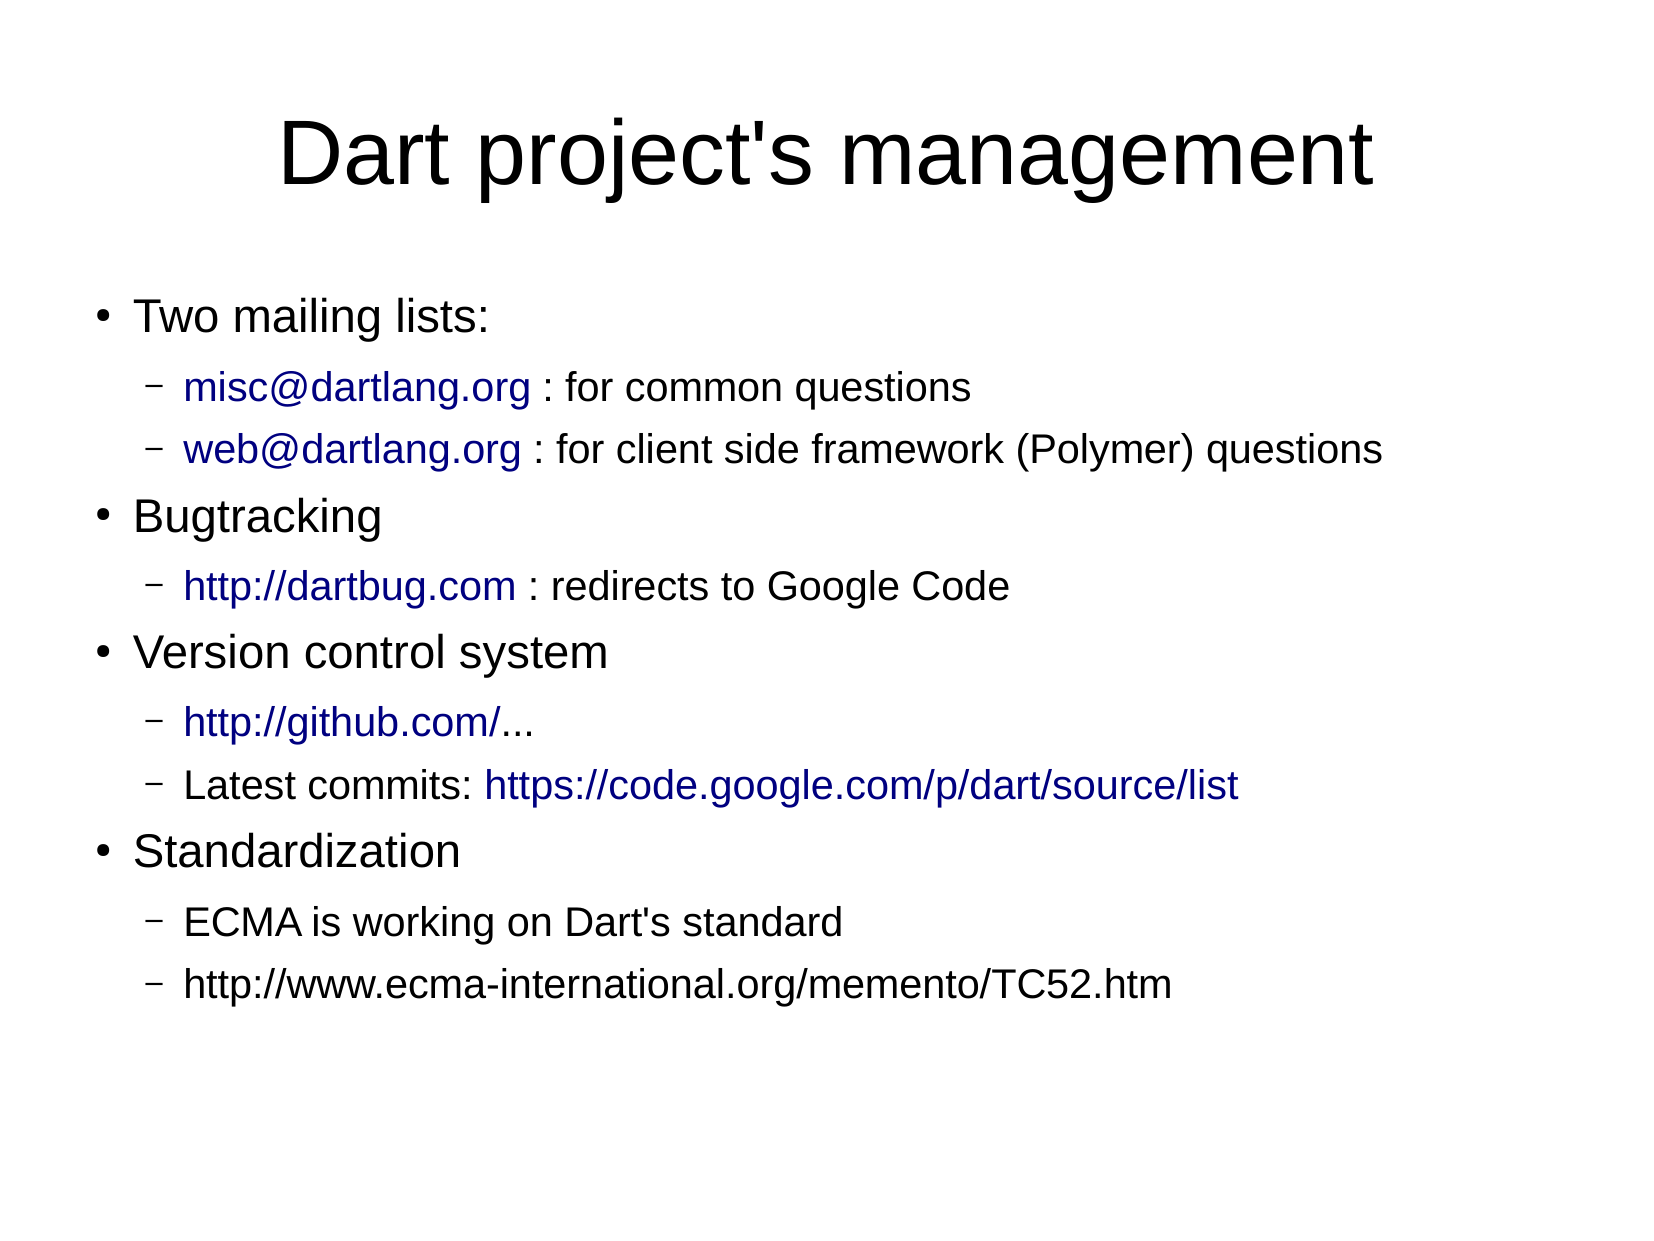

# Dart project's management
Two mailing lists:
misc@dartlang.org : for common questions
web@dartlang.org : for client side framework (Polymer) questions
Bugtracking
http://dartbug.com : redirects to Google Code
Version control system
http://github.com/...
Latest commits: https://code.google.com/p/dart/source/list
Standardization
ECMA is working on Dart's standard
http://www.ecma-international.org/memento/TC52.htm